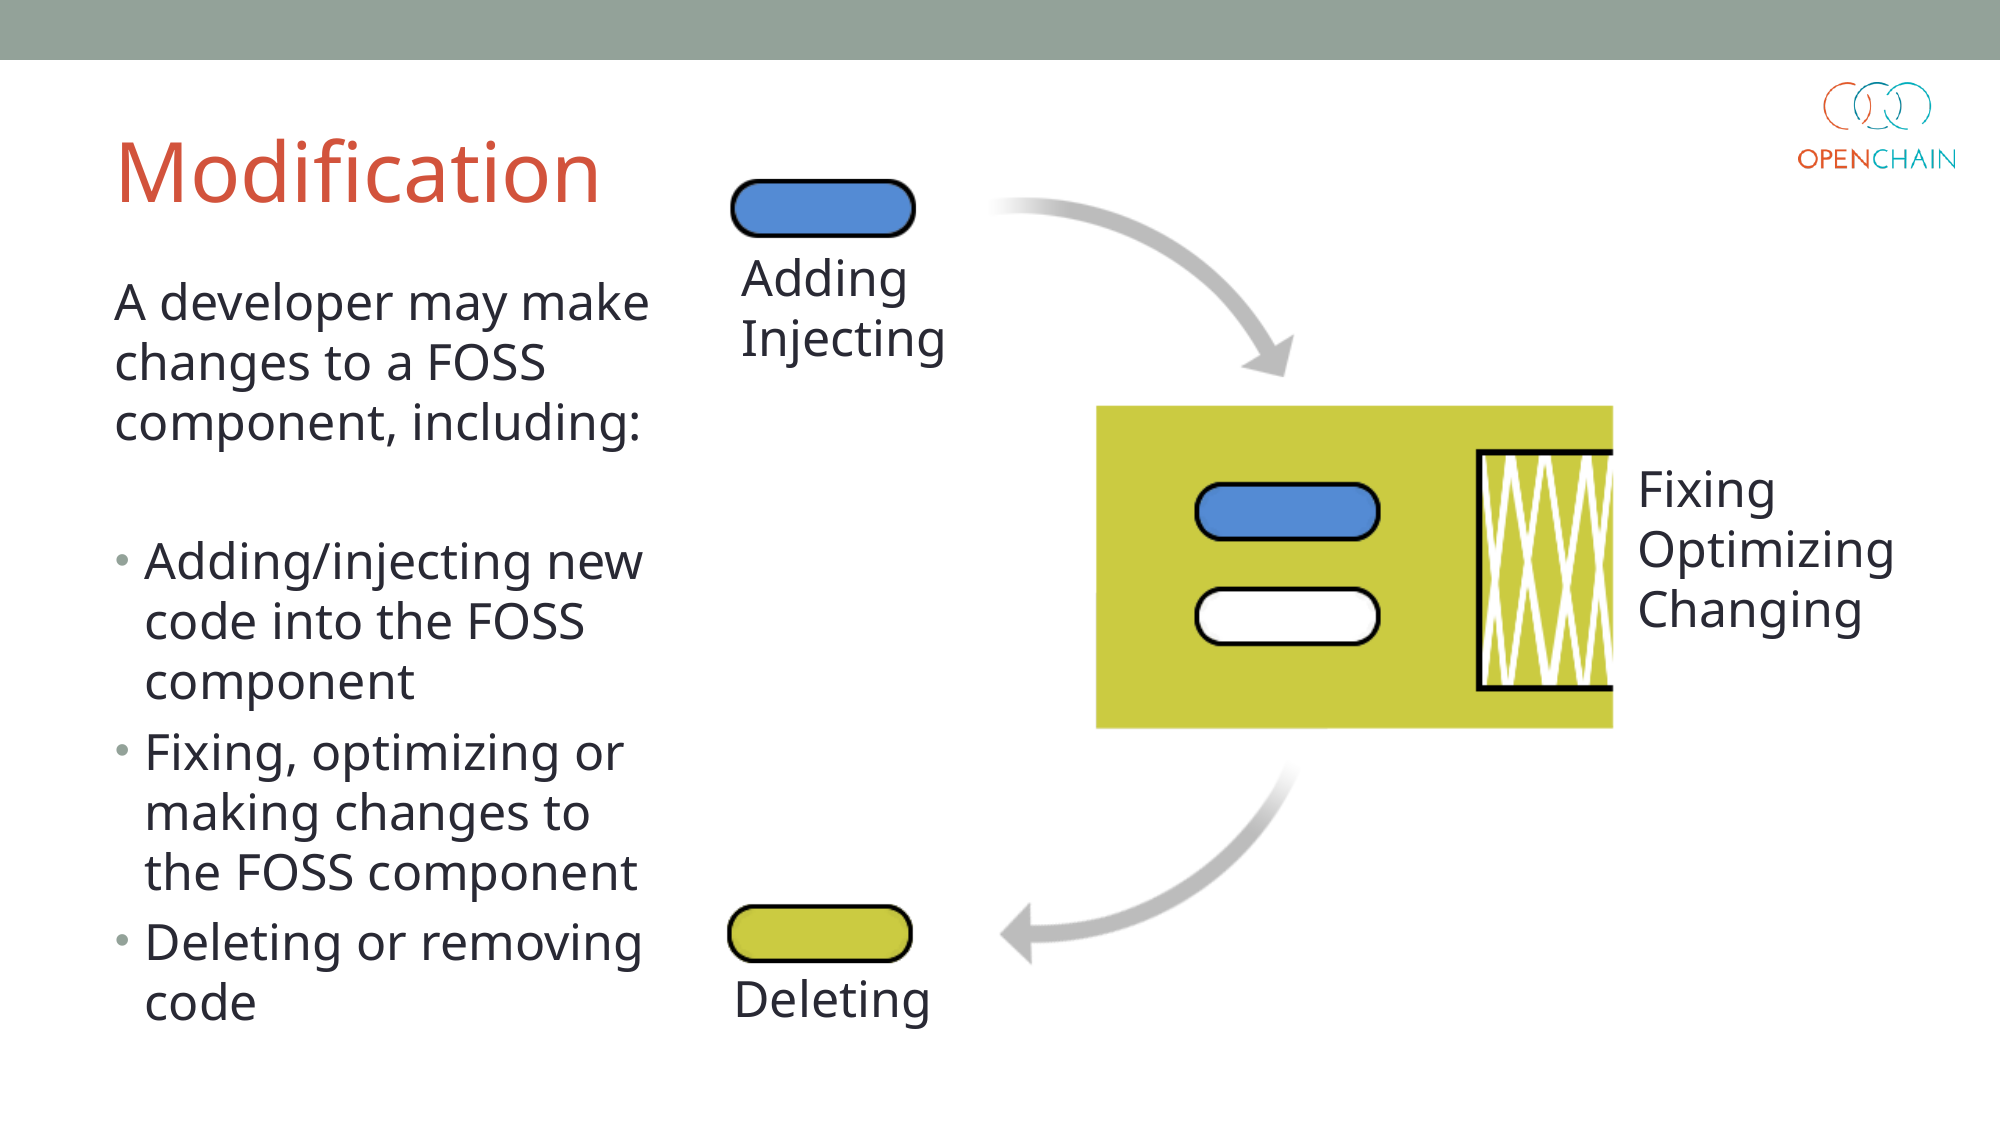

# Modification
Adding
Injecting
A developer may make changes to a FOSS component, including:
Adding/injecting new code into the FOSS component
Fixing, optimizing or making changes to the FOSS component
Deleting or removing code
Fixing
Optimizing
Changing
Deleting